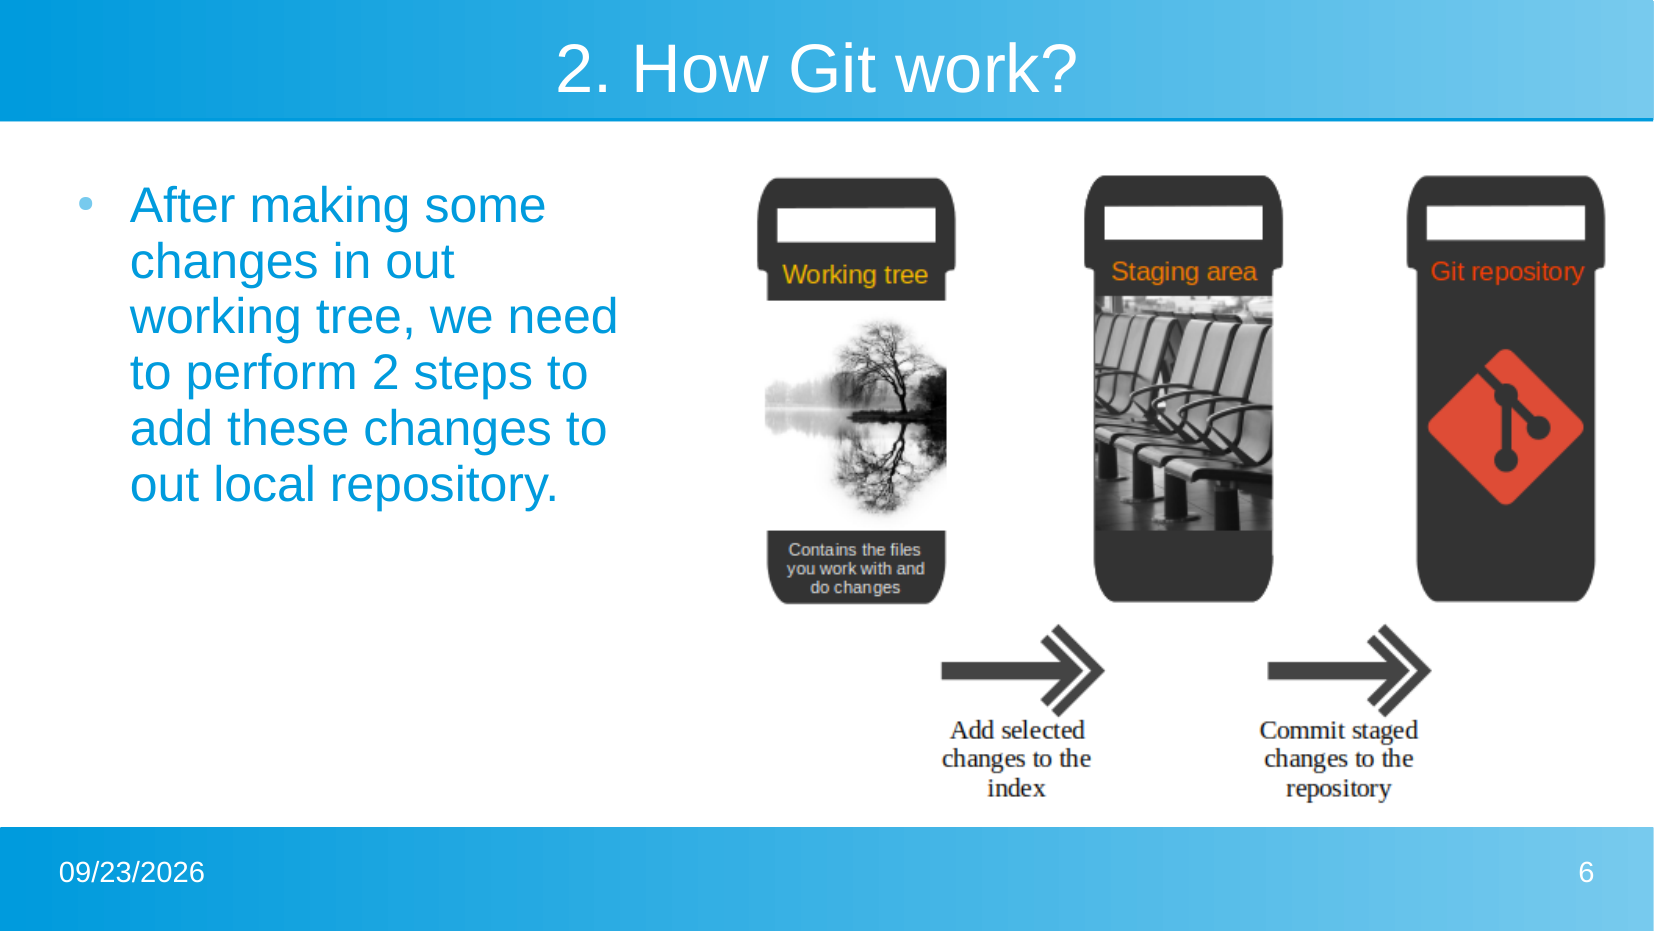

# 2. How Git work?
After making some changes in out working tree, we need to perform 2 steps to add these changes to out local repository.
6